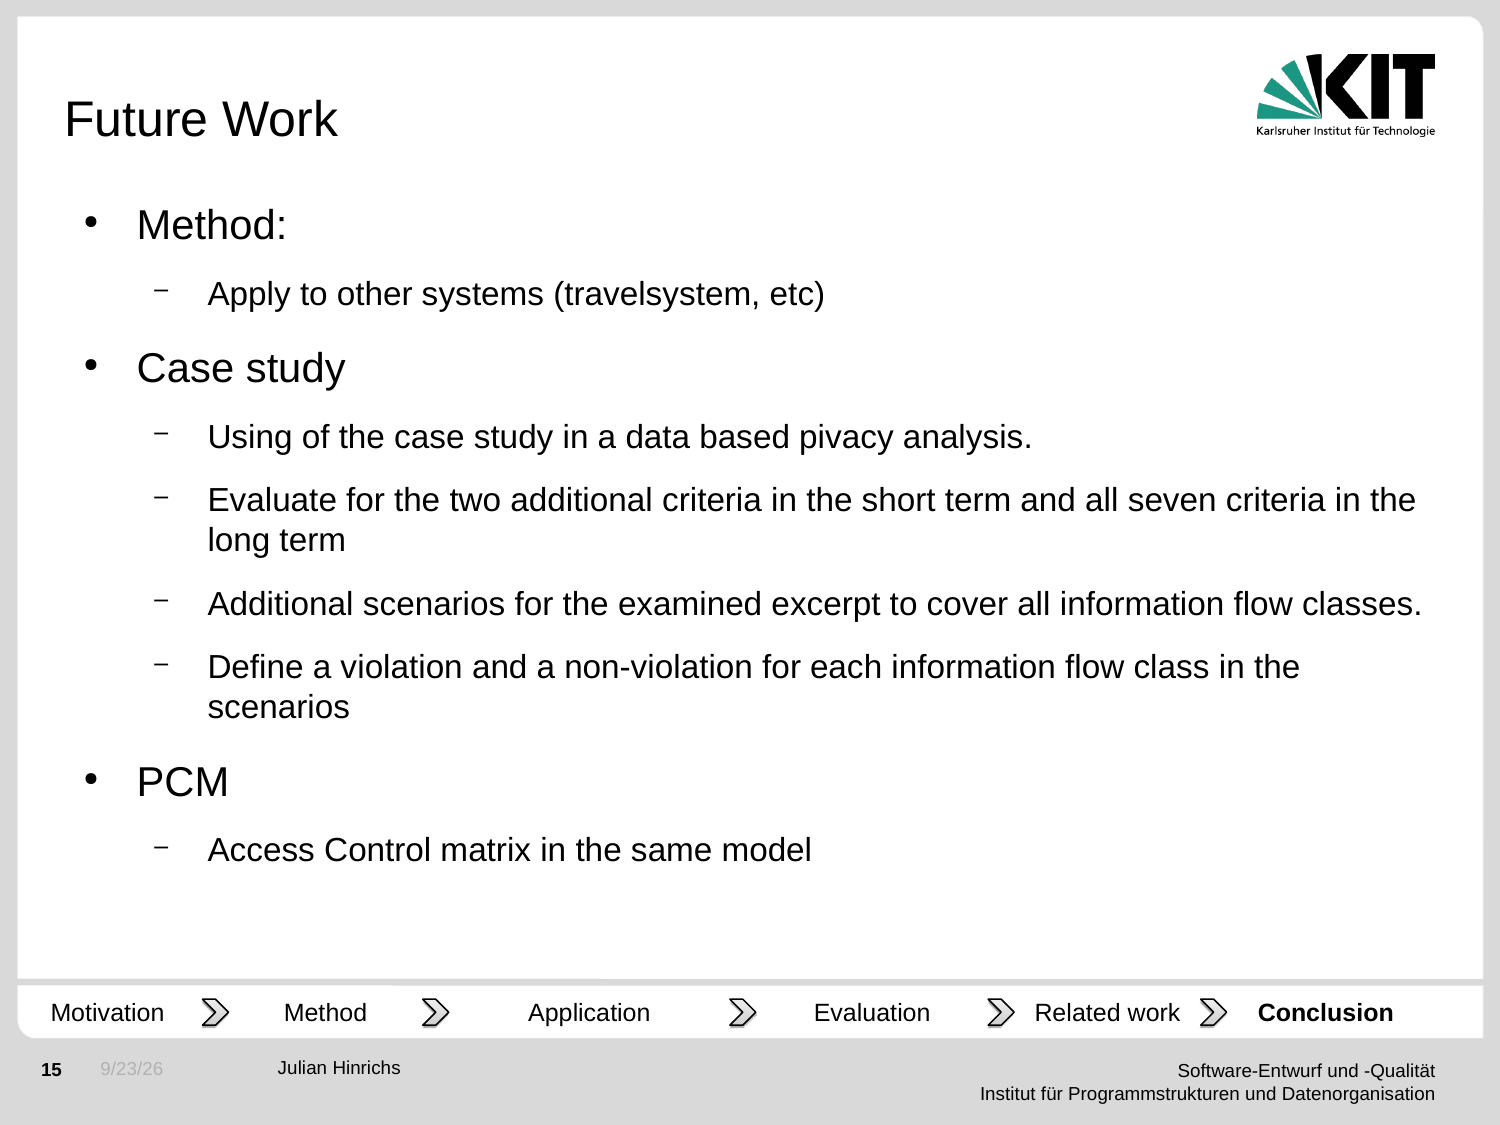

# Future Work
Method:
Apply to other systems (travelsystem, etc)
Case study
Using of the case study in a data based pivacy analysis.
Evaluate for the two additional criteria in the short term and all seven criteria in the long term
Additional scenarios for the examined excerpt to cover all information flow classes.
Define a violation and a non-violation for each information flow class in the scenarios
PCM
Access Control matrix in the same model
Motivation
Method
Application
Evaluation
Related work
Conclusion